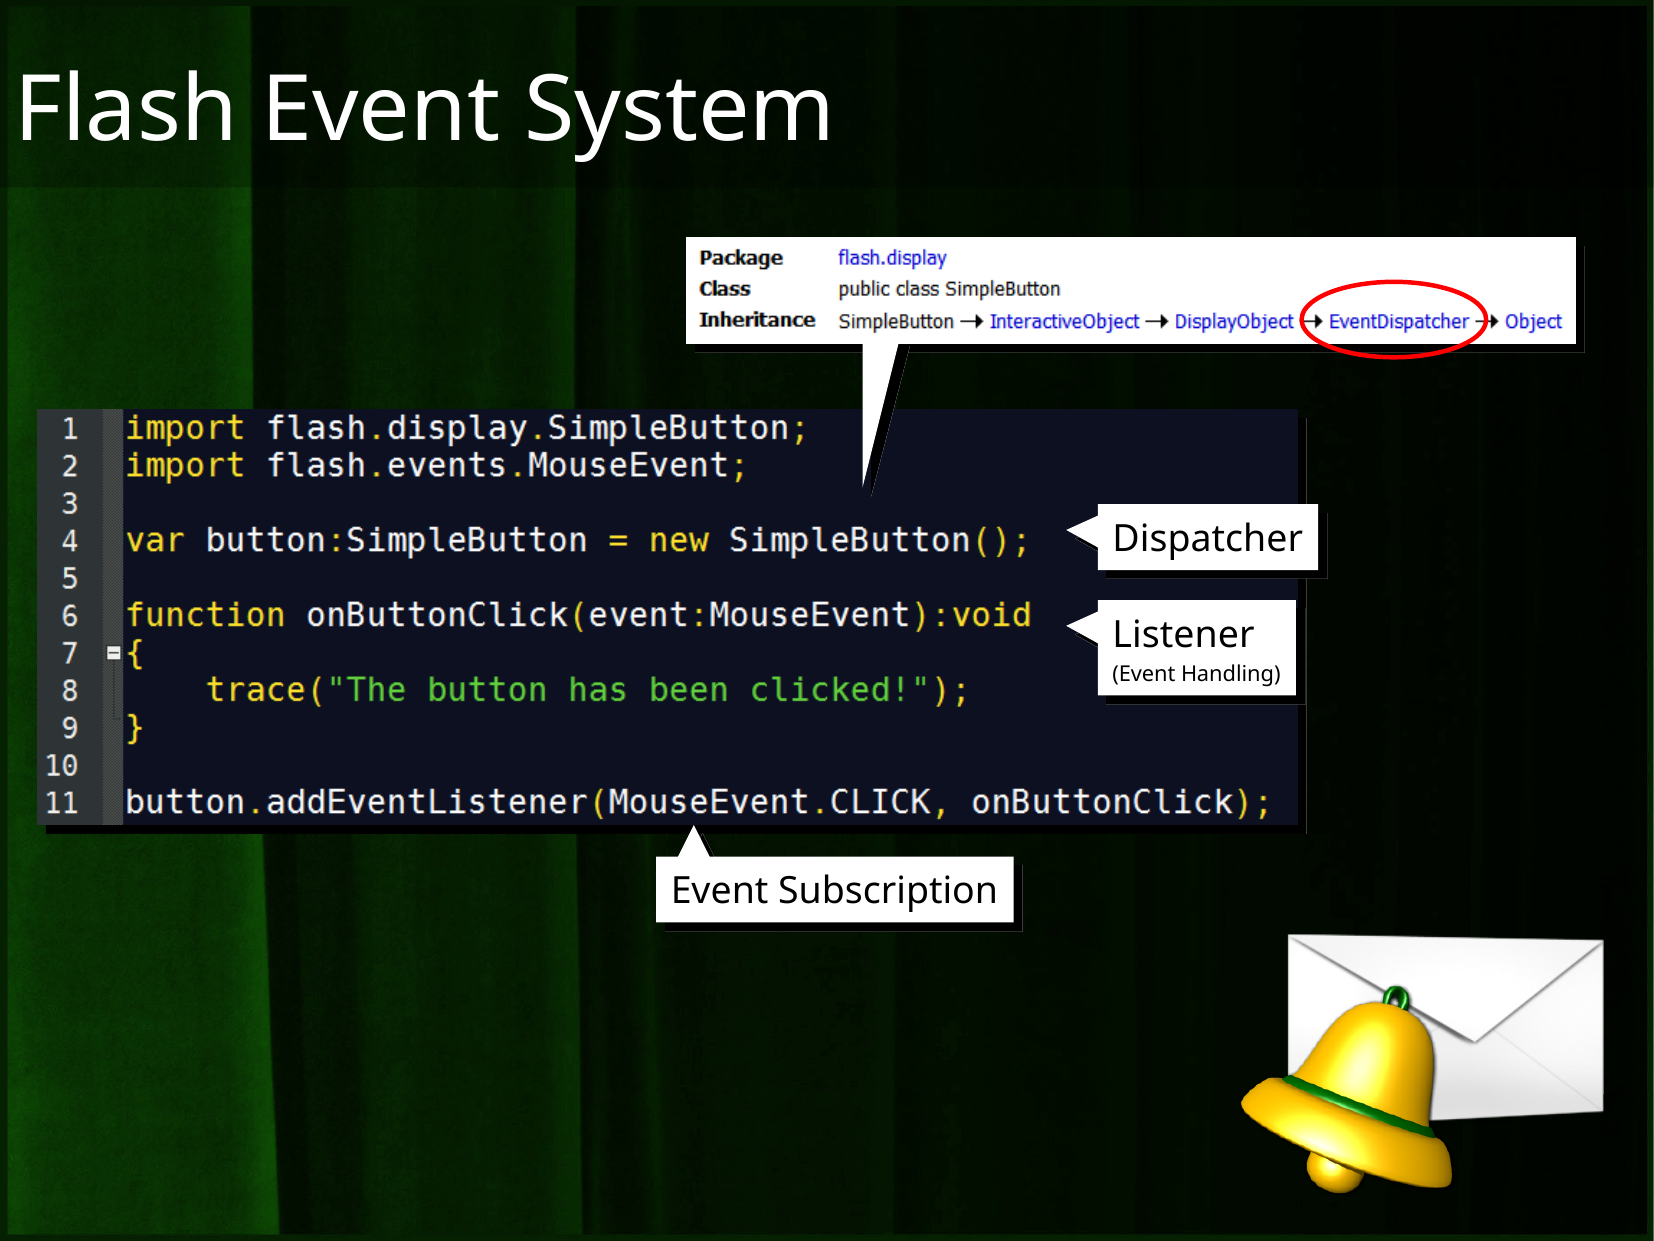

Flash Event System
Dispatcher
Listener
(Event Handling)
Event Subscription